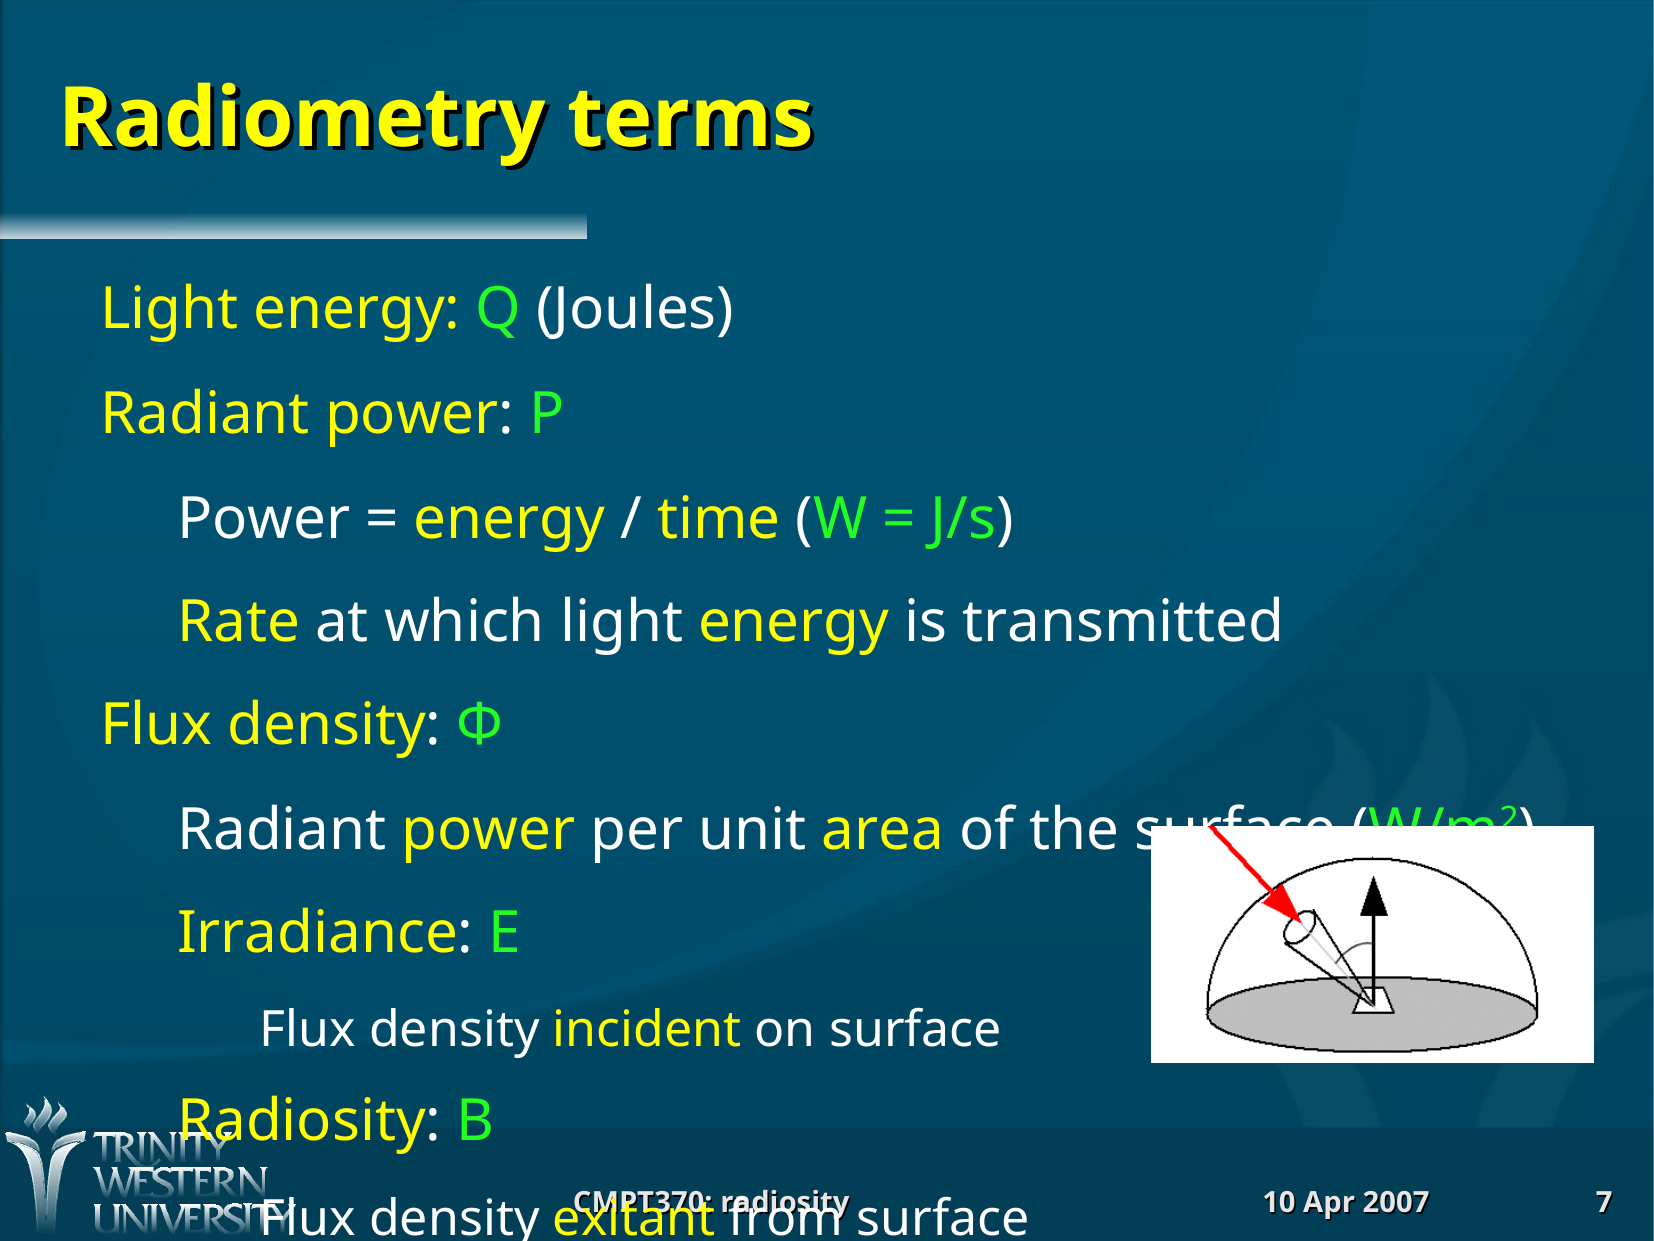

# Radiometry terms
Light energy: Q (Joules)
Radiant power: P
Power = energy / time (W = J/s)
Rate at which light energy is transmitted
Flux density: Φ
Radiant power per unit area of the surface (W/m2)
Irradiance: E
Flux density incident on surface
Radiosity: B
Flux density exitant from surface
CMPT370: radiosity
10 Apr 2007
7